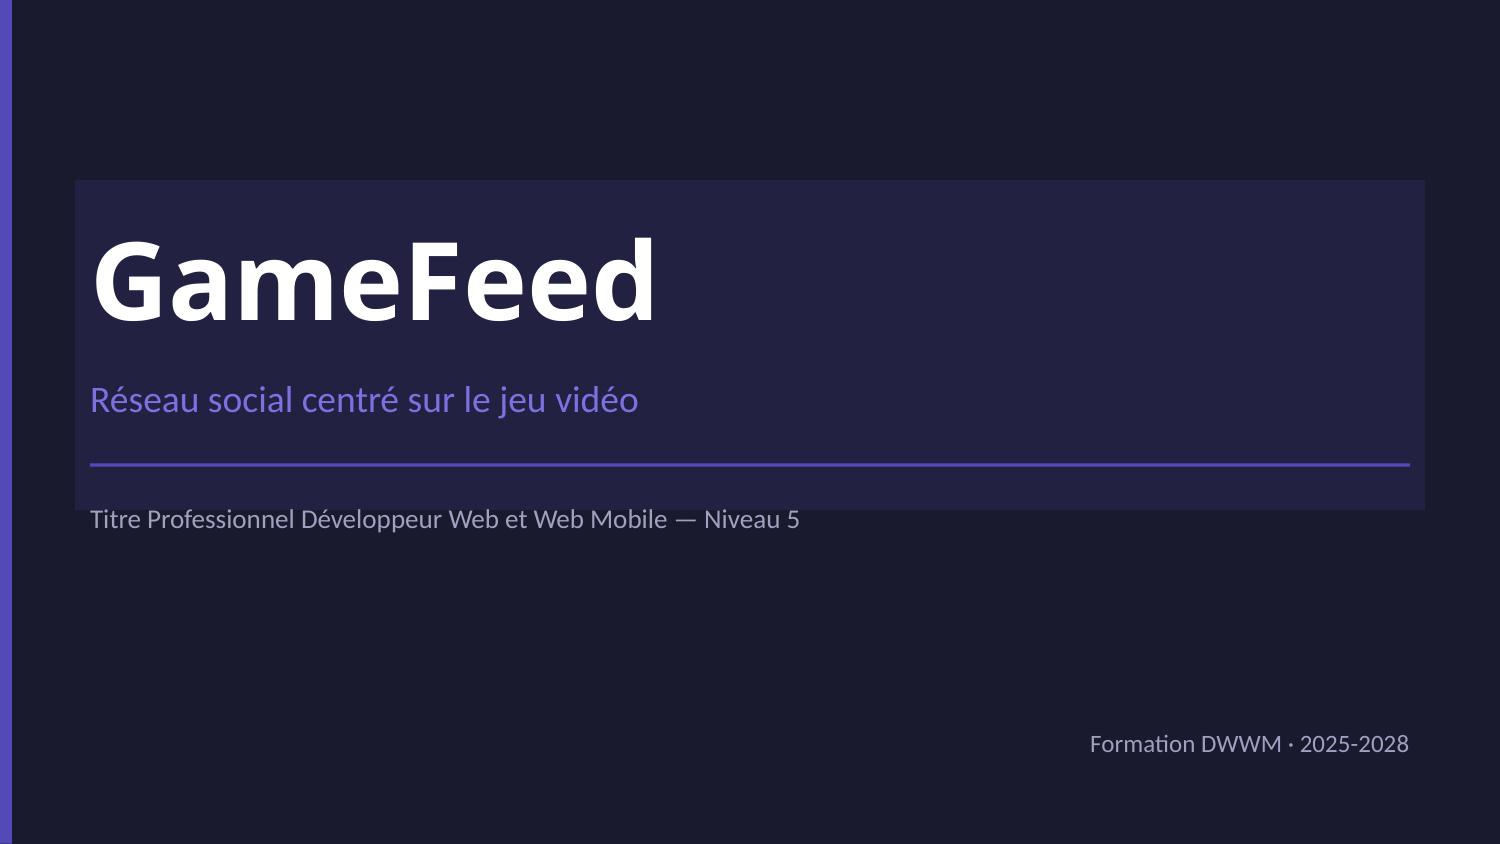

GameFeed
Réseau social centré sur le jeu vidéo
Titre Professionnel Développeur Web et Web Mobile — Niveau 5
Formation DWWM · 2025-2028